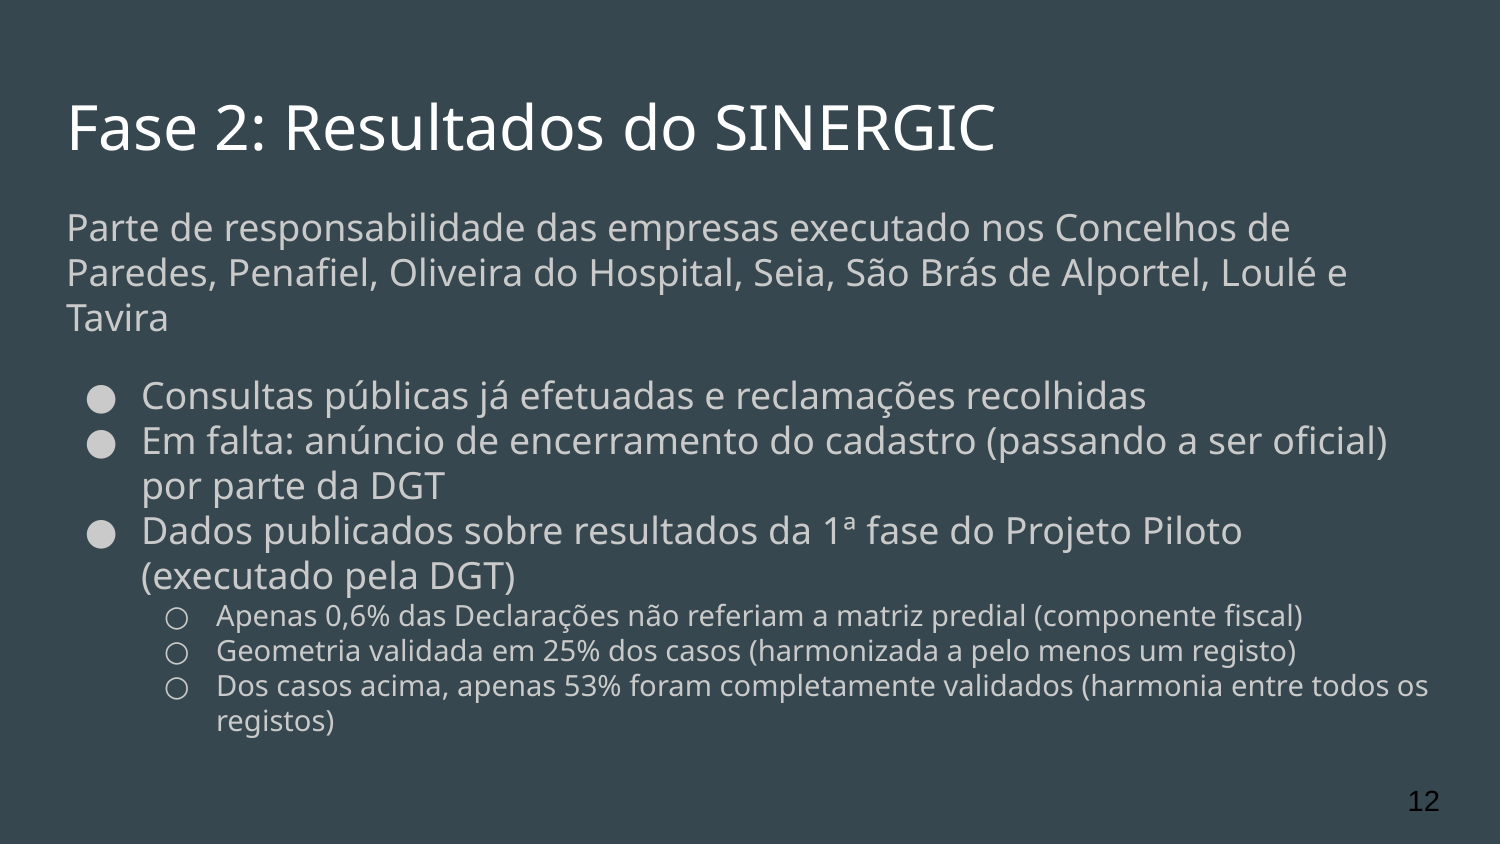

# Fase 2: Resultados do SINERGIC
Parte de responsabilidade das empresas executado nos Concelhos de Paredes, Penafiel, Oliveira do Hospital, Seia, São Brás de Alportel, Loulé e Tavira
Consultas públicas já efetuadas e reclamações recolhidas
Em falta: anúncio de encerramento do cadastro (passando a ser oficial) por parte da DGT
Dados publicados sobre resultados da 1ª fase do Projeto Piloto (executado pela DGT)
Apenas 0,6% das Declarações não referiam a matriz predial (componente fiscal)
Geometria validada em 25% dos casos (harmonizada a pelo menos um registo)
Dos casos acima, apenas 53% foram completamente validados (harmonia entre todos os registos)